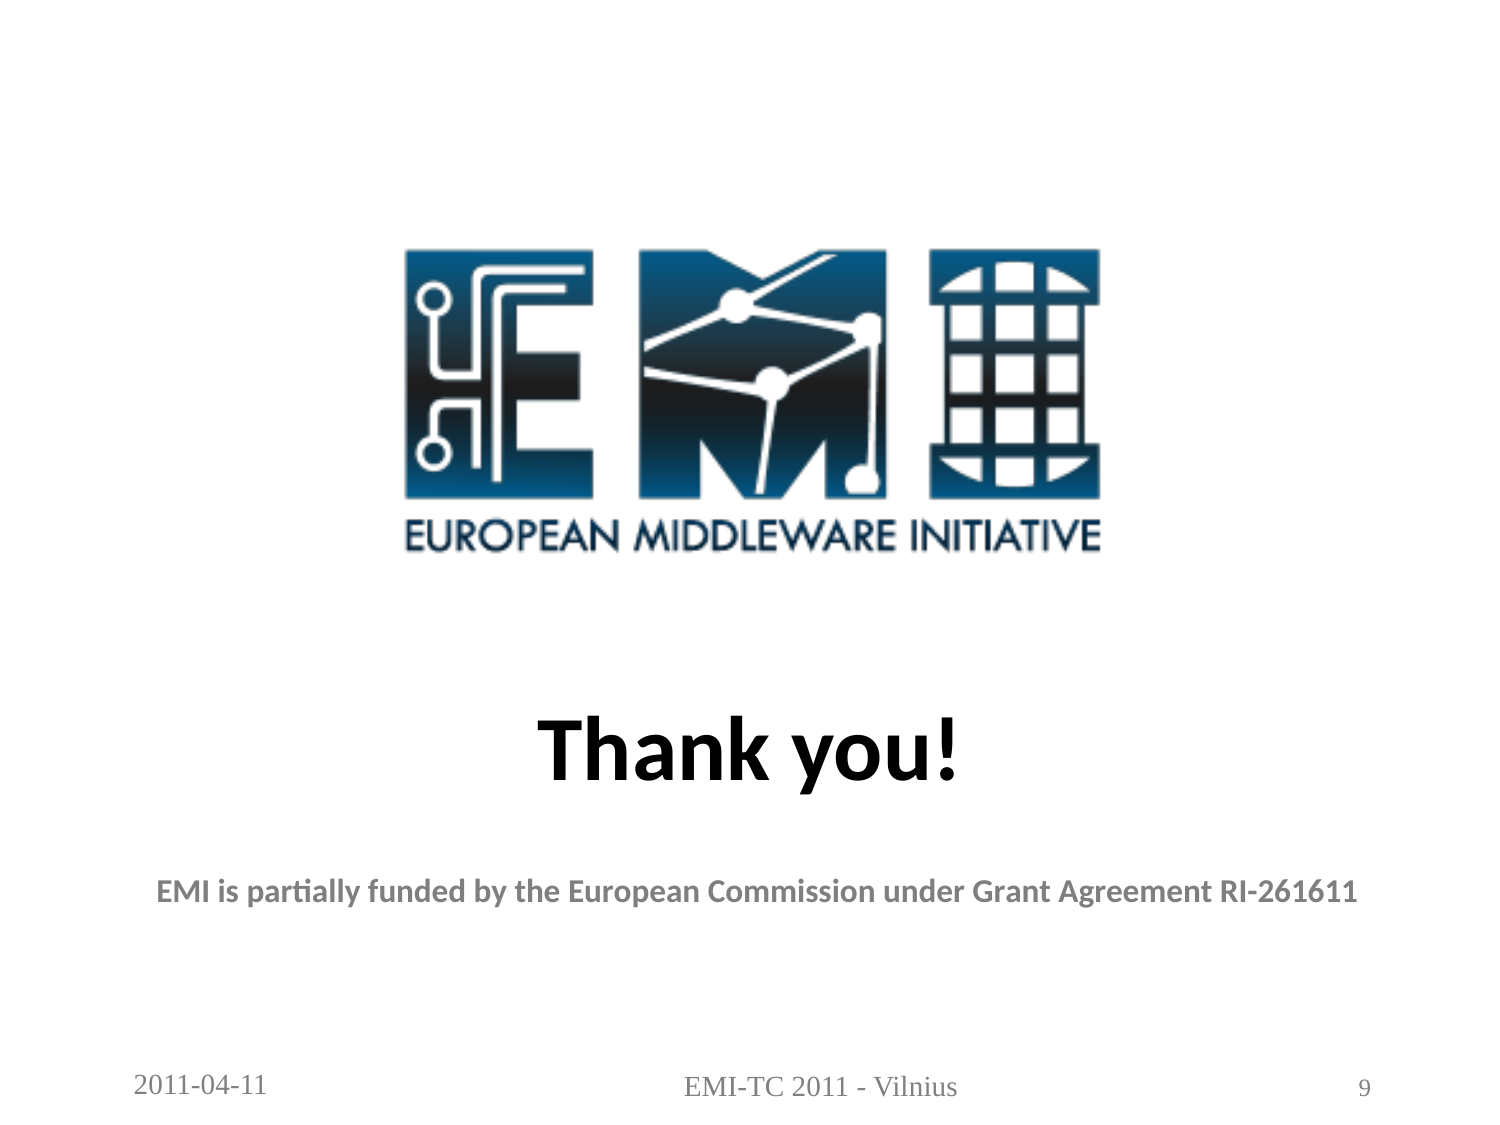

# Thank you!
2011-04-11
EMI-TC 2011 - Vilnius
9